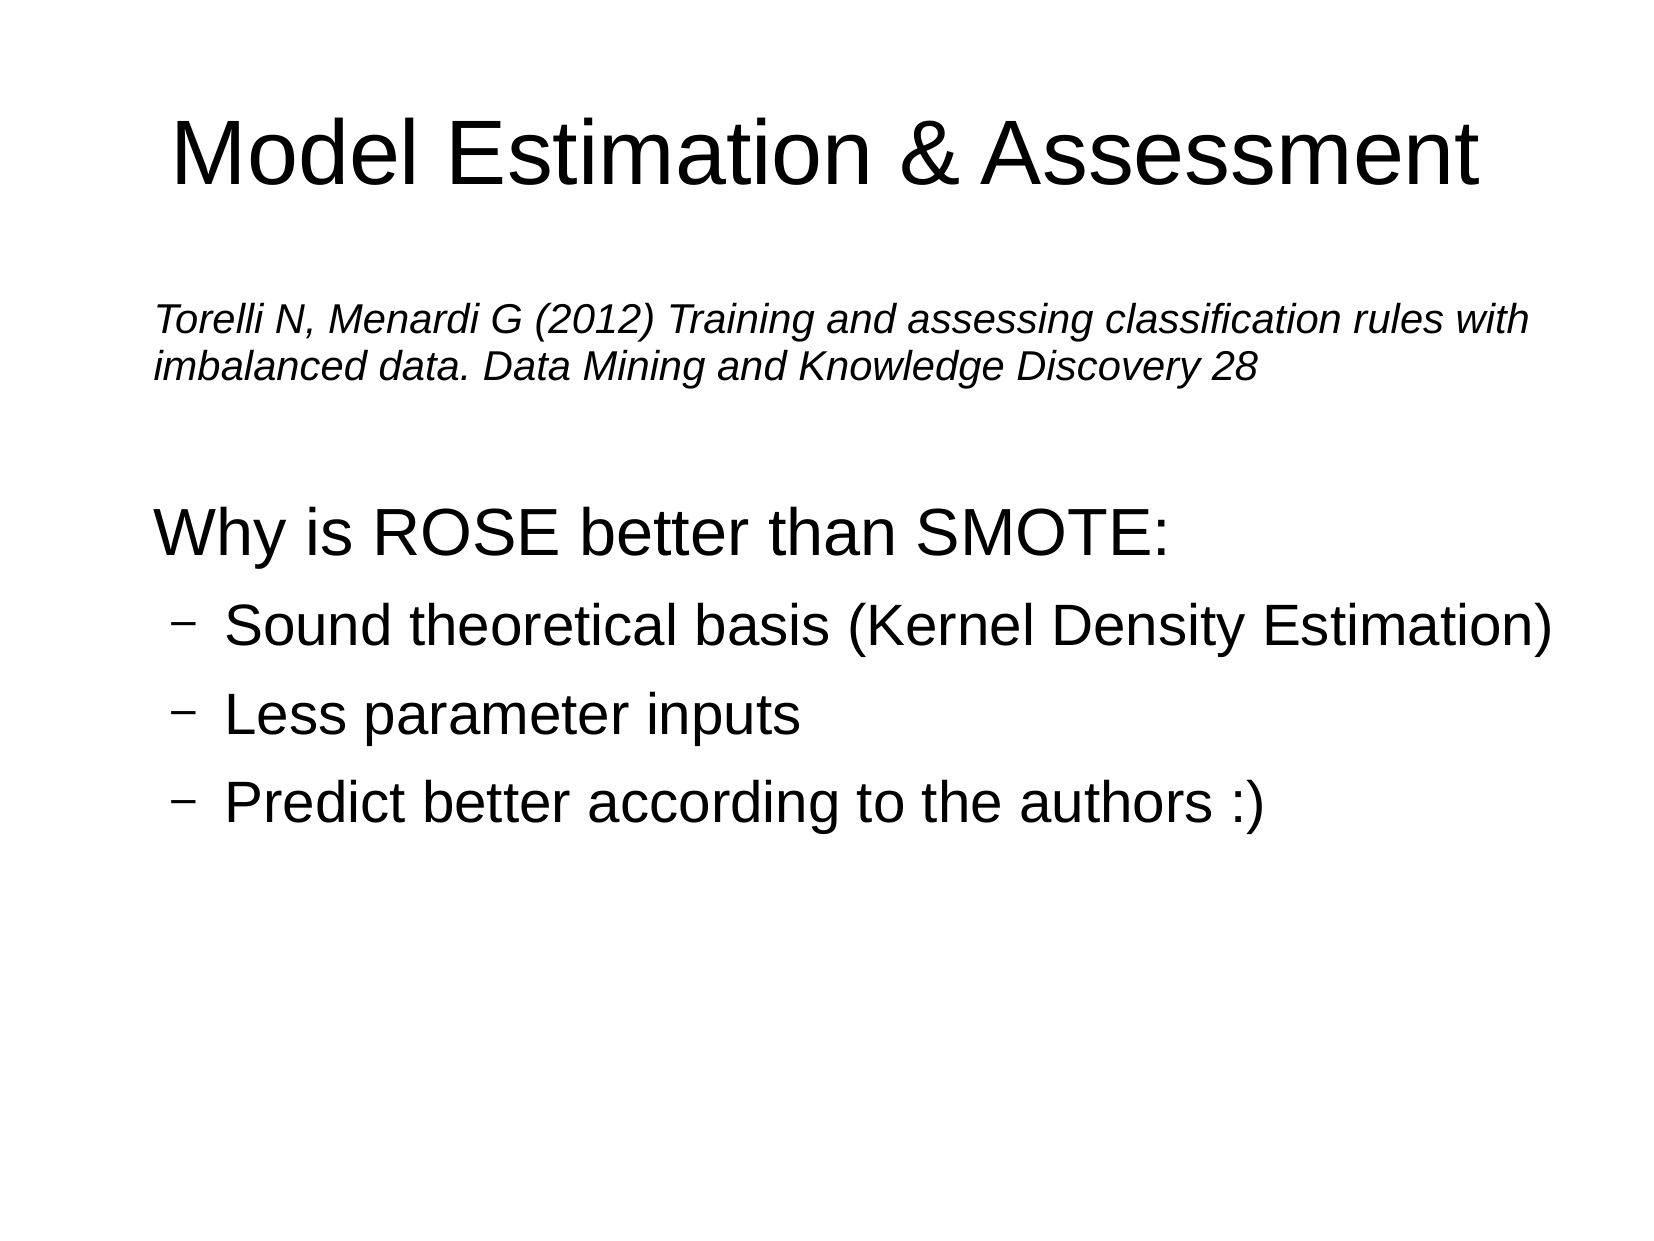

# Model Estimation & Assessment
Torelli N, Menardi G (2012) Training and assessing classification rules with imbalanced data. Data Mining and Knowledge Discovery 28
Why is ROSE better than SMOTE:
Sound theoretical basis (Kernel Density Estimation)
Less parameter inputs
Predict better according to the authors :)